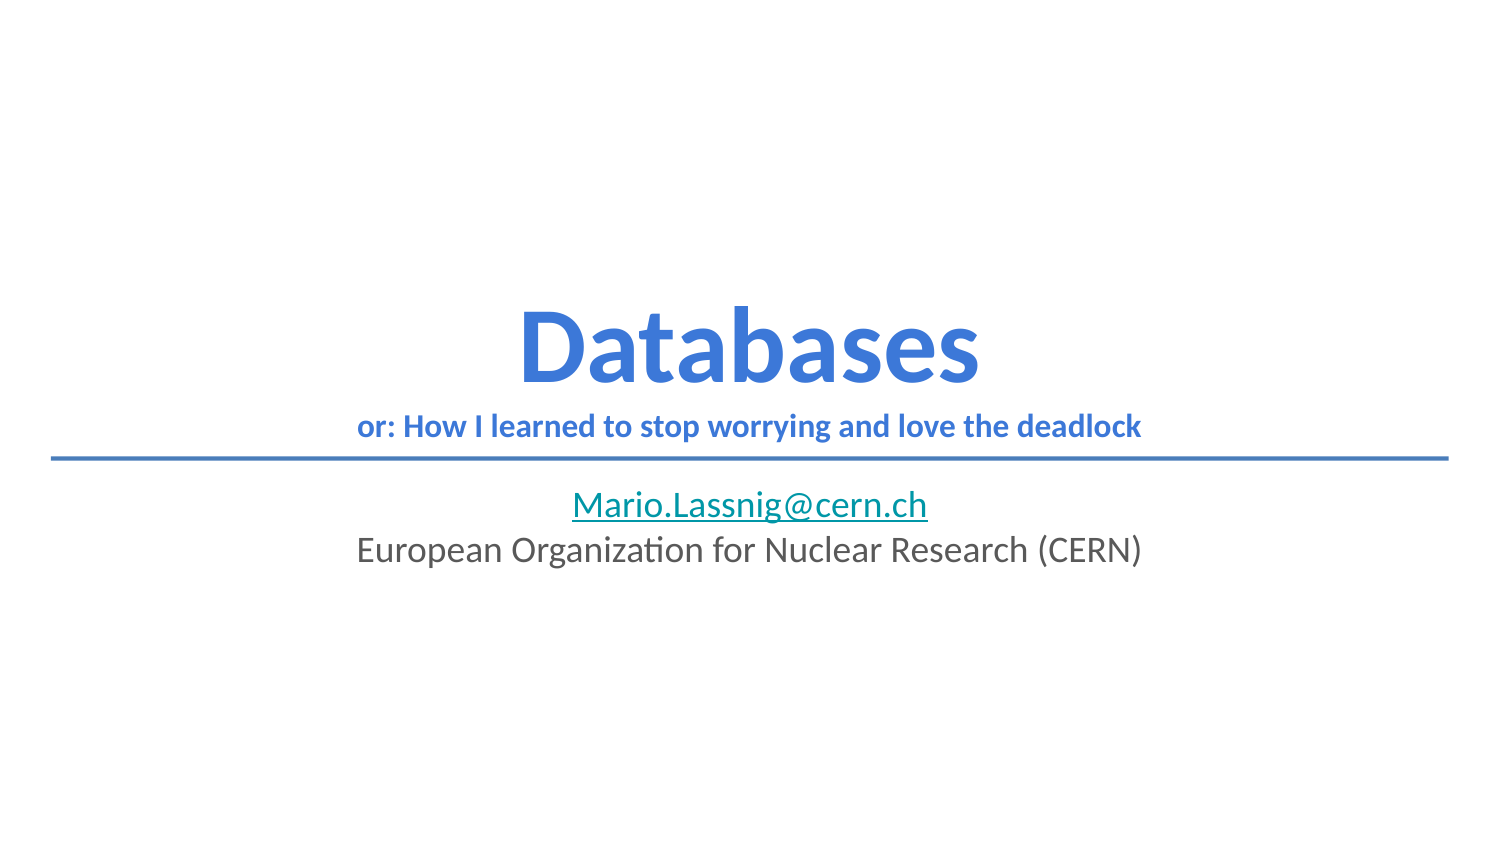

# Databases or: How I learned to stop worrying and love the deadlock
Mario.Lassnig@cern.ch
European Organization for Nuclear Research (CERN)